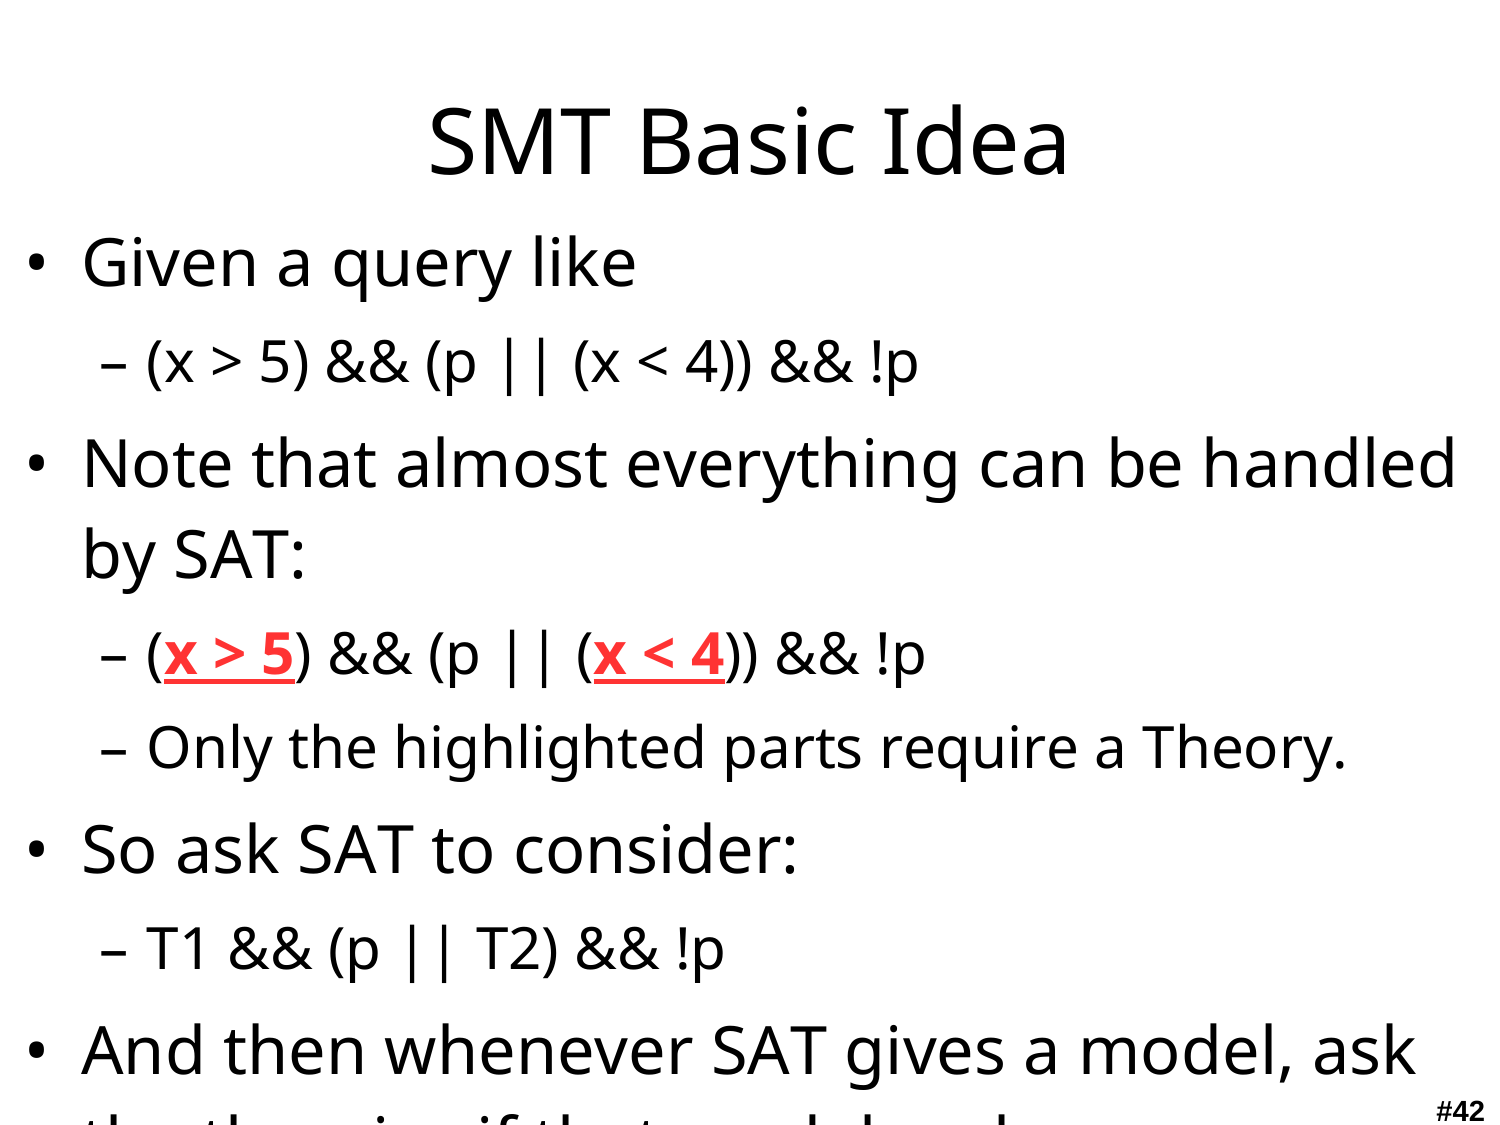

# SMT Basic Idea
Given a query like
(x > 5) && (p || (x < 4)) && !p
Note that almost everything can be handled by SAT:
(x > 5) && (p || (x < 4)) && !p
Only the highlighted parts require a Theory.
So ask SAT to consider:
T1 && (p || T2) && !p
And then whenever SAT gives a model, ask the theories if that model makes sense.
42